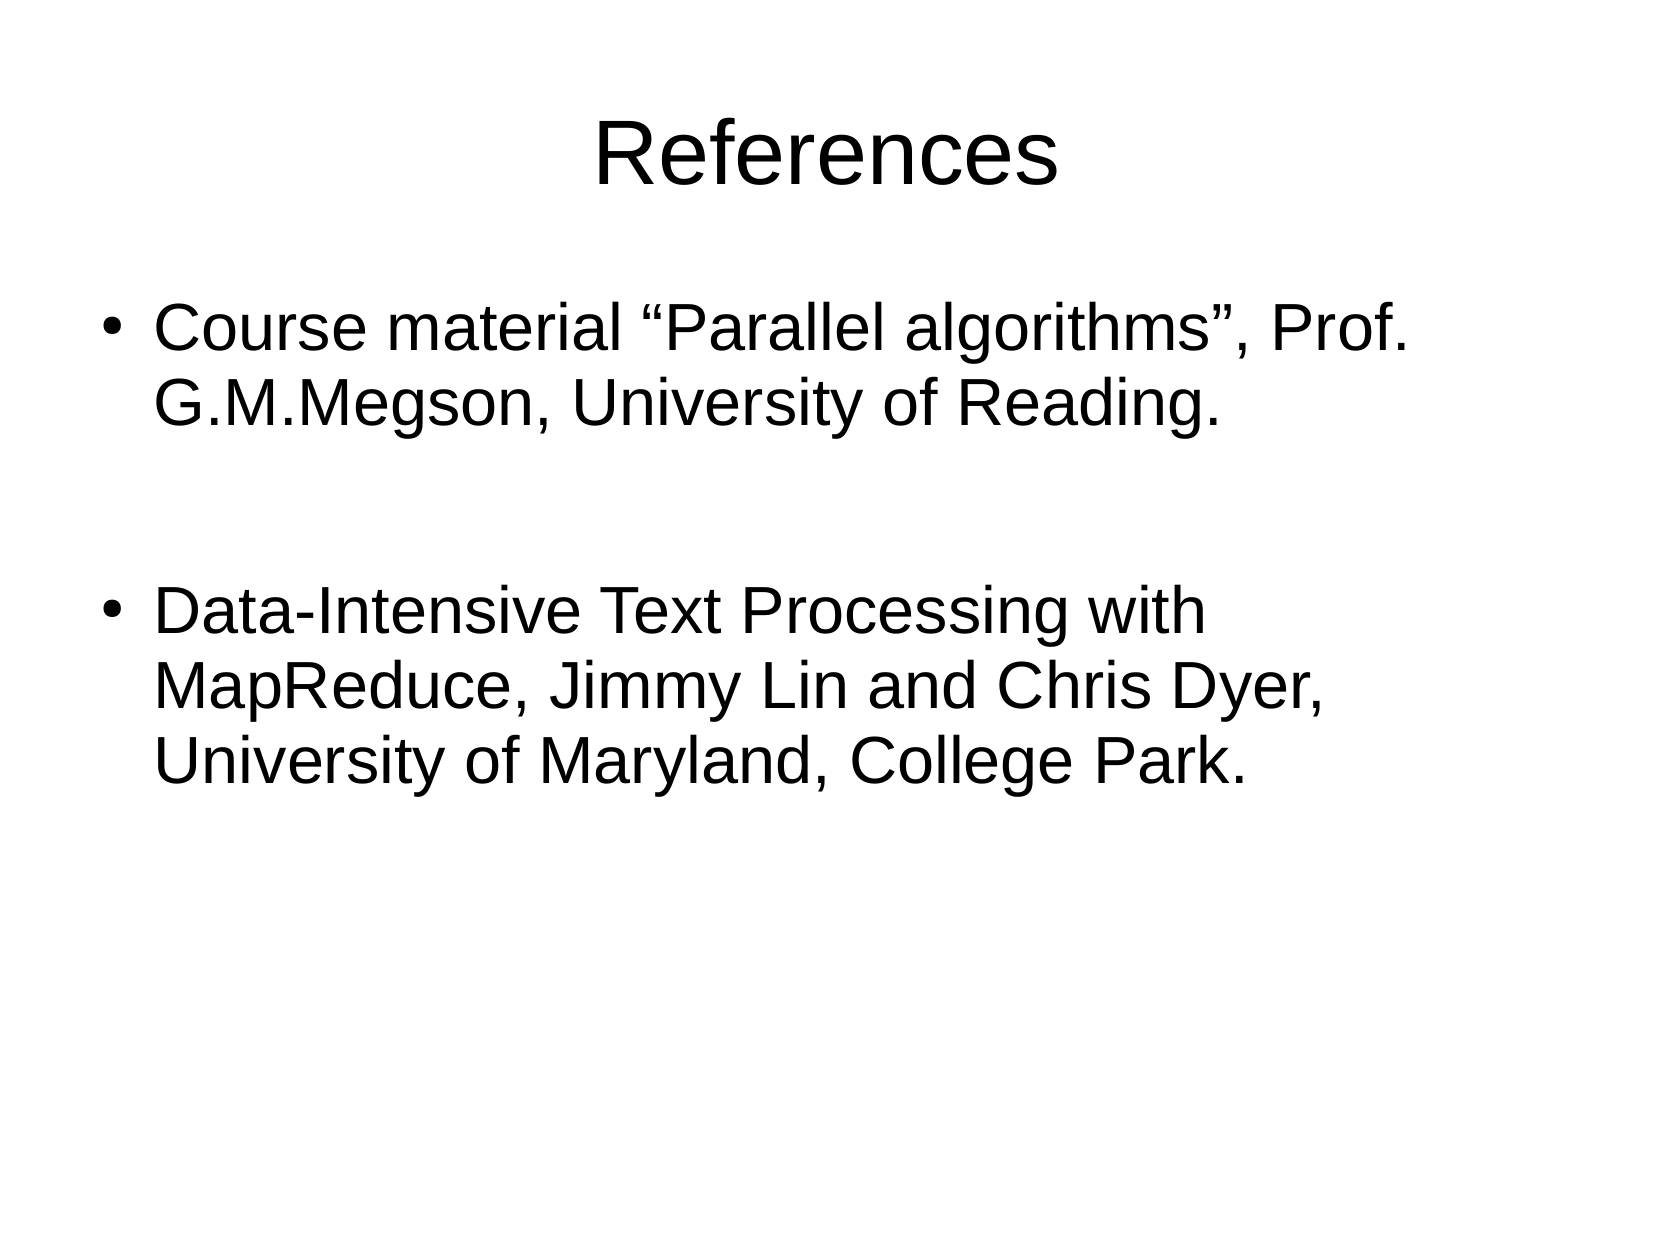

# References
Course material “Parallel algorithms”, Prof. G.M.Megson, University of Reading.
Data-Intensive Text Processing with MapReduce, Jimmy Lin and Chris Dyer, University of Maryland, College Park.